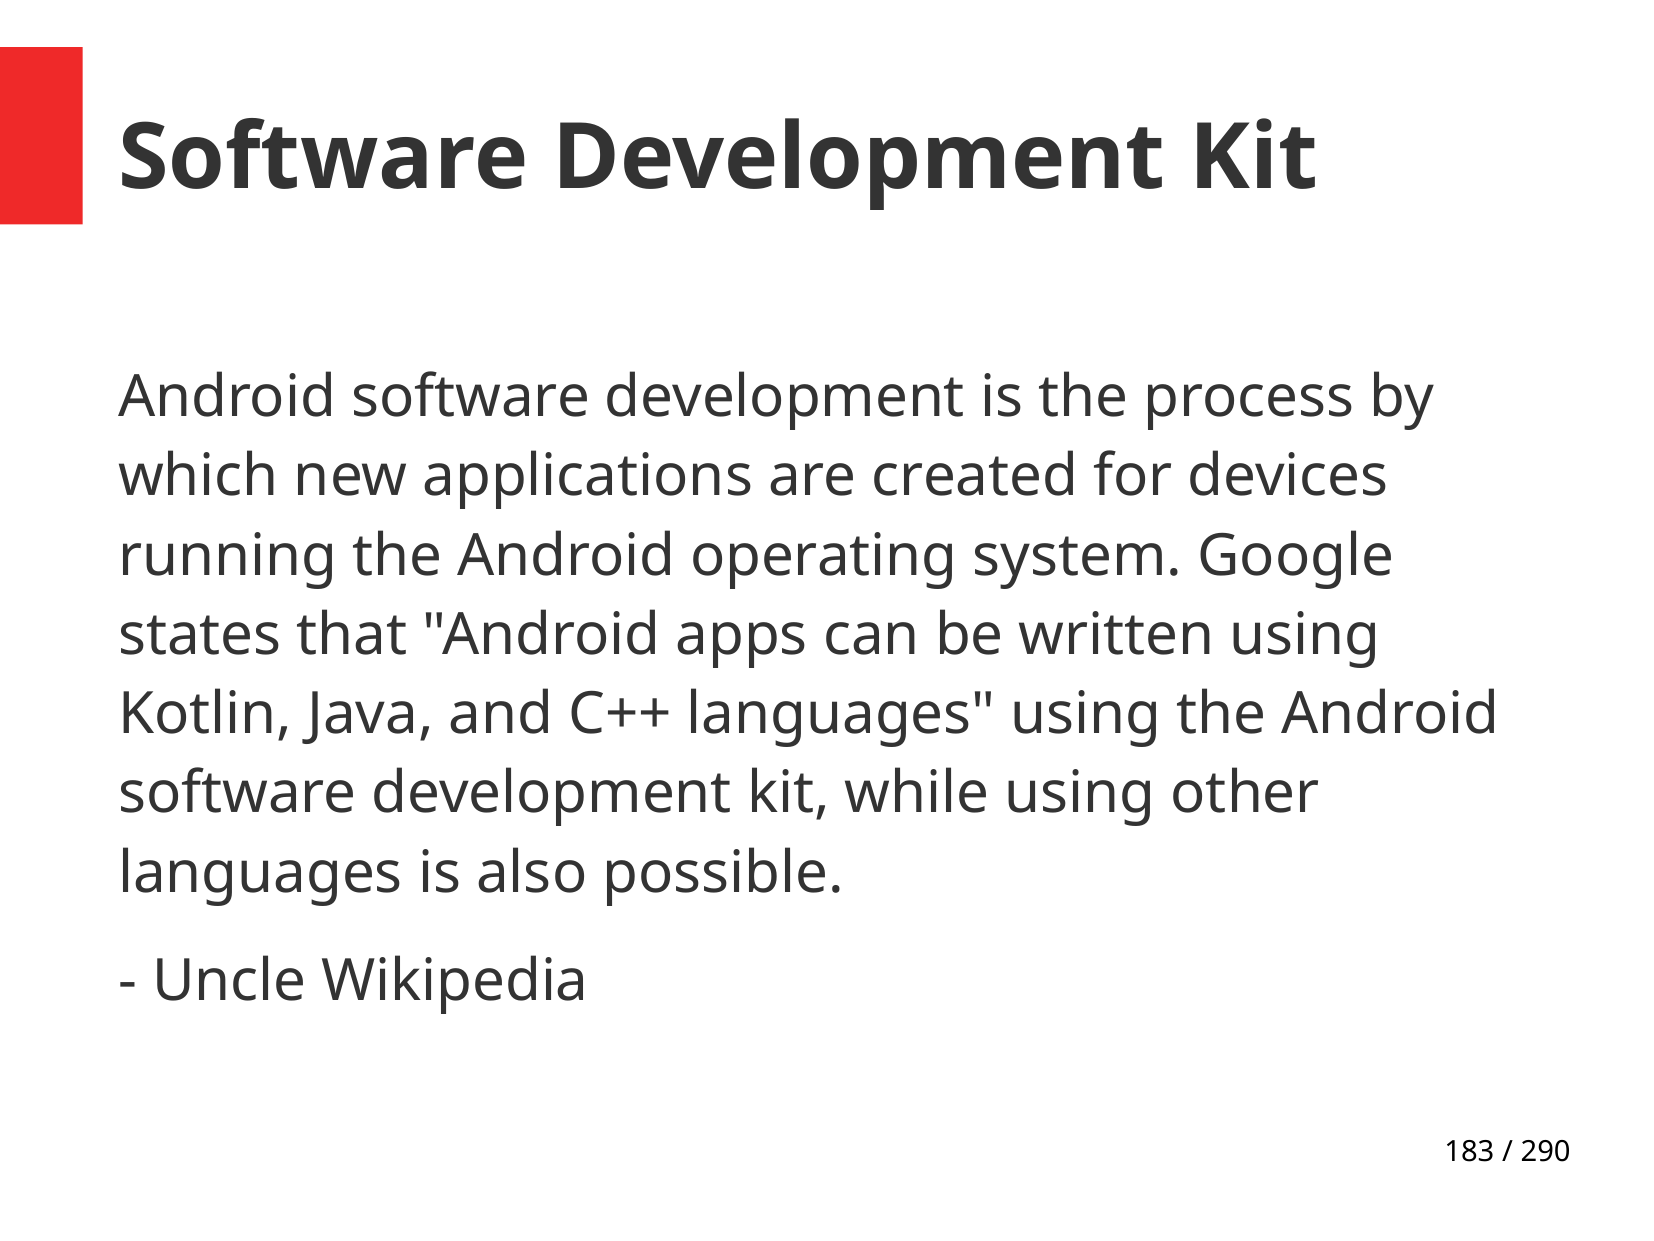

# Software Development Kit
Android software development is the process by which new applications are created for devices running the Android operating system. Google states that "Android apps can be written using Kotlin, Java, and C++ languages" using the Android software development kit, while using other languages is also possible.
- Uncle Wikipedia
183